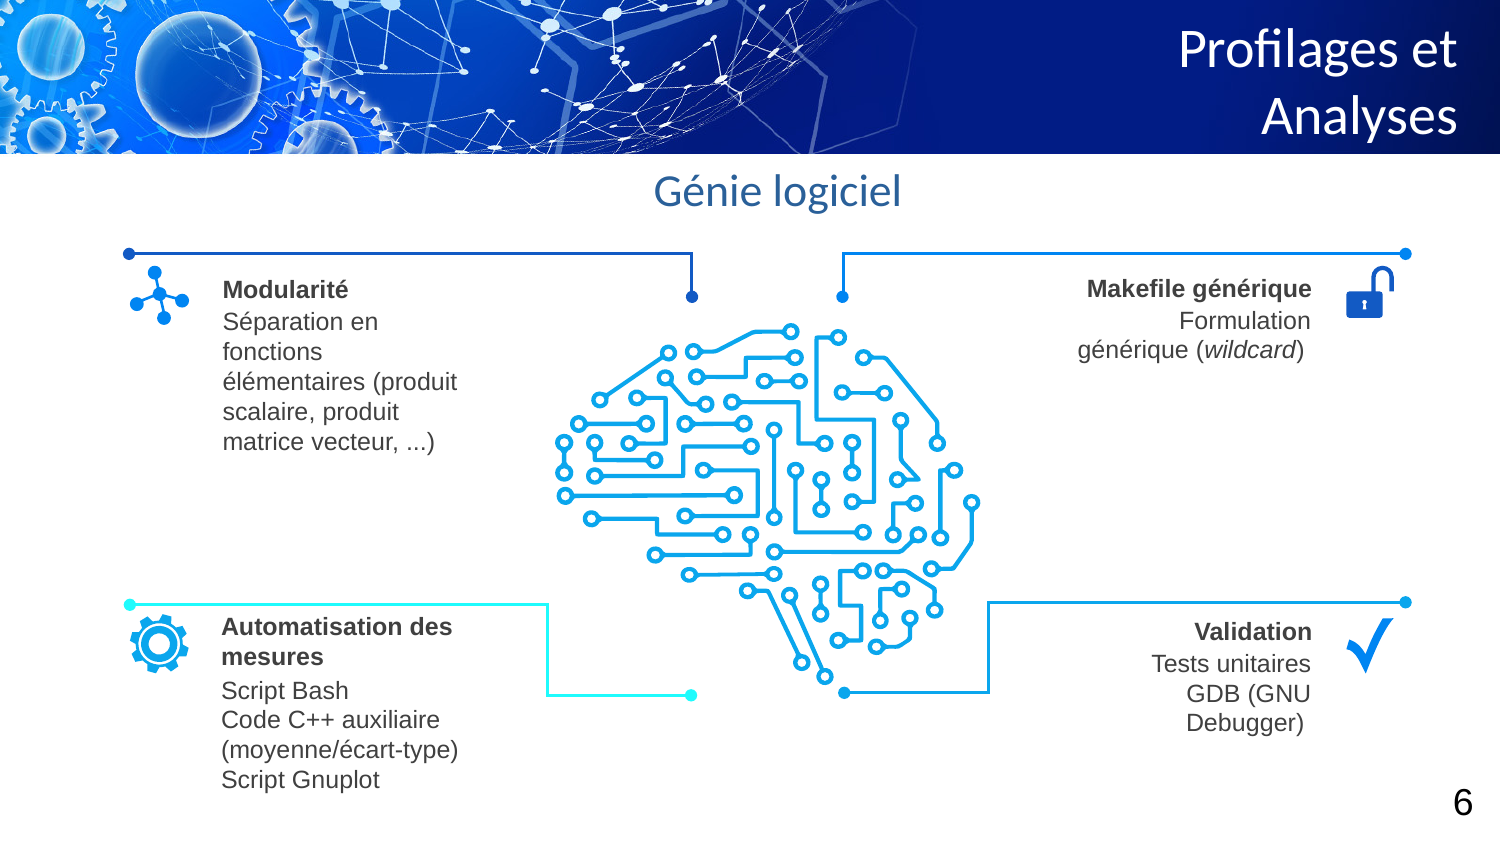

# Profilages et Analyses
Génie logiciel
Makefile générique
Formulation générique (wildcard)
Modularité
Séparation en fonctions élémentaires (produit scalaire, produit matrice vecteur, ...)
Automatisation des mesures
Script Bash
Code C++ auxiliaire (moyenne/écart-type)
Script Gnuplot
Validation
Tests unitaires
GDB (GNU Debugger)